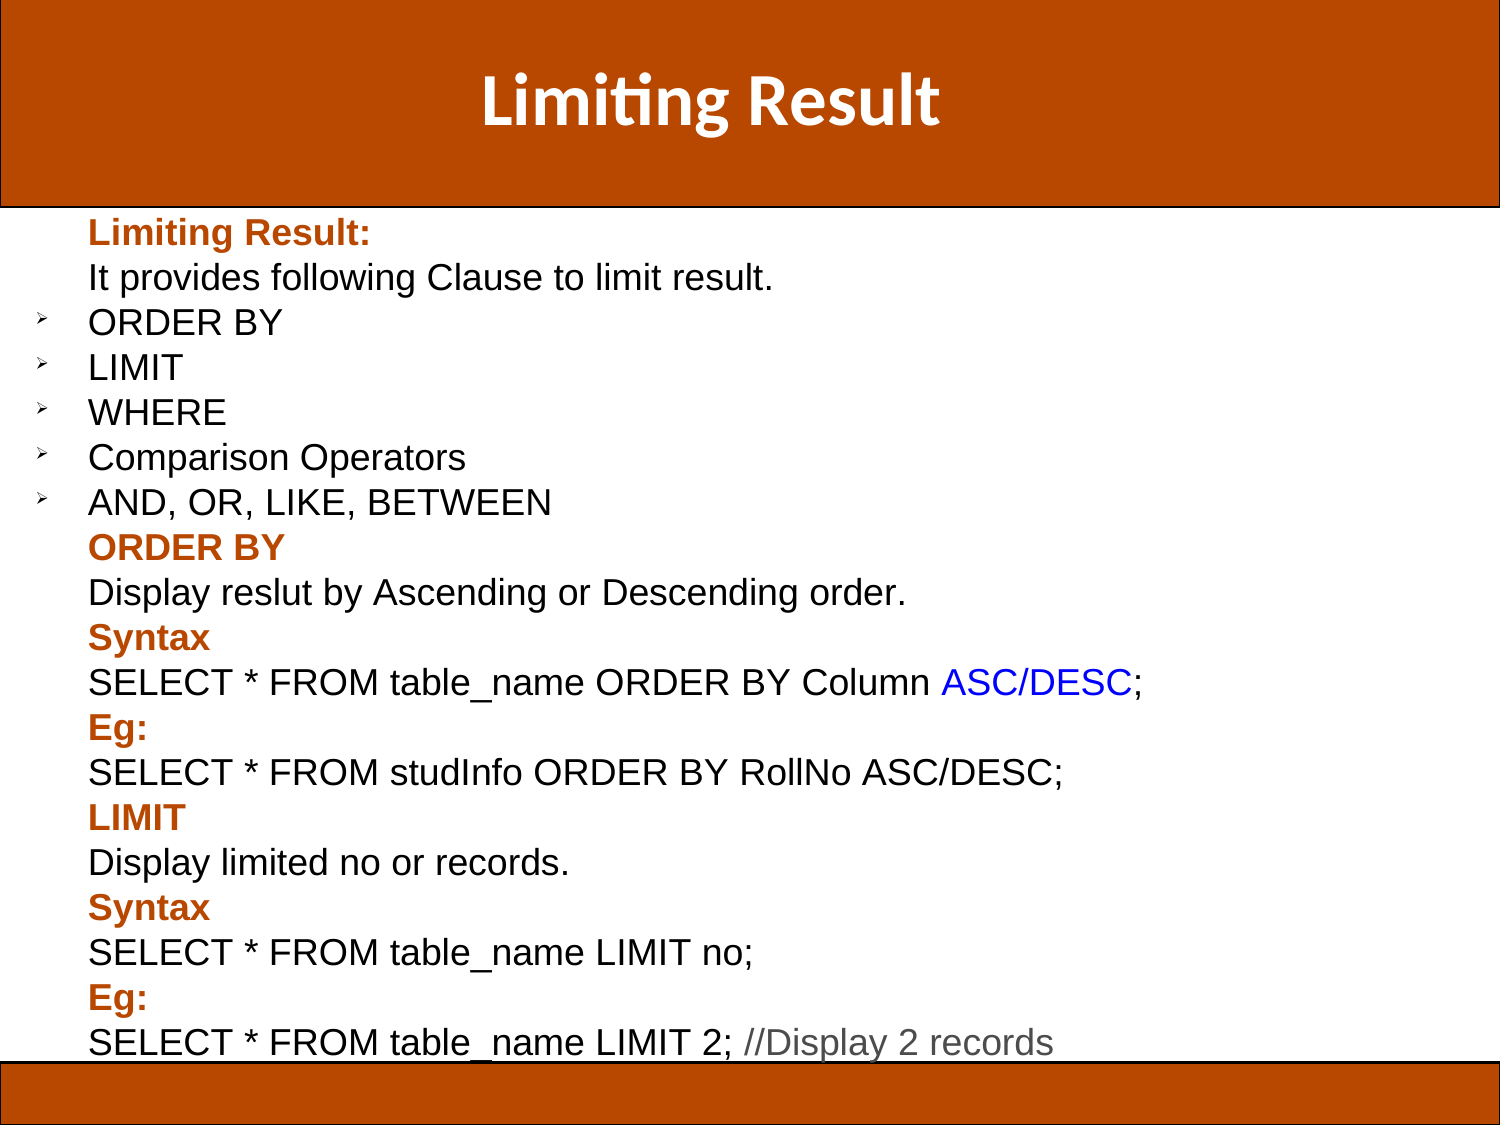

Limiting Result
Limiting Result:
It provides following Clause to limit result.
ORDER BY
LIMIT
WHERE
Comparison Operators
AND, OR, LIKE, BETWEEN
ORDER BY
Display reslut by Ascending or Descending order.
Syntax
SELECT * FROM table_name ORDER BY Column ASC/DESC;
Eg:
SELECT * FROM studInfo ORDER BY RollNo ASC/DESC;
LIMIT
Display limited no or records.
Syntax
SELECT * FROM table_name LIMIT no;
Eg:
SELECT * FROM table_name LIMIT 2; //Display 2 records
#